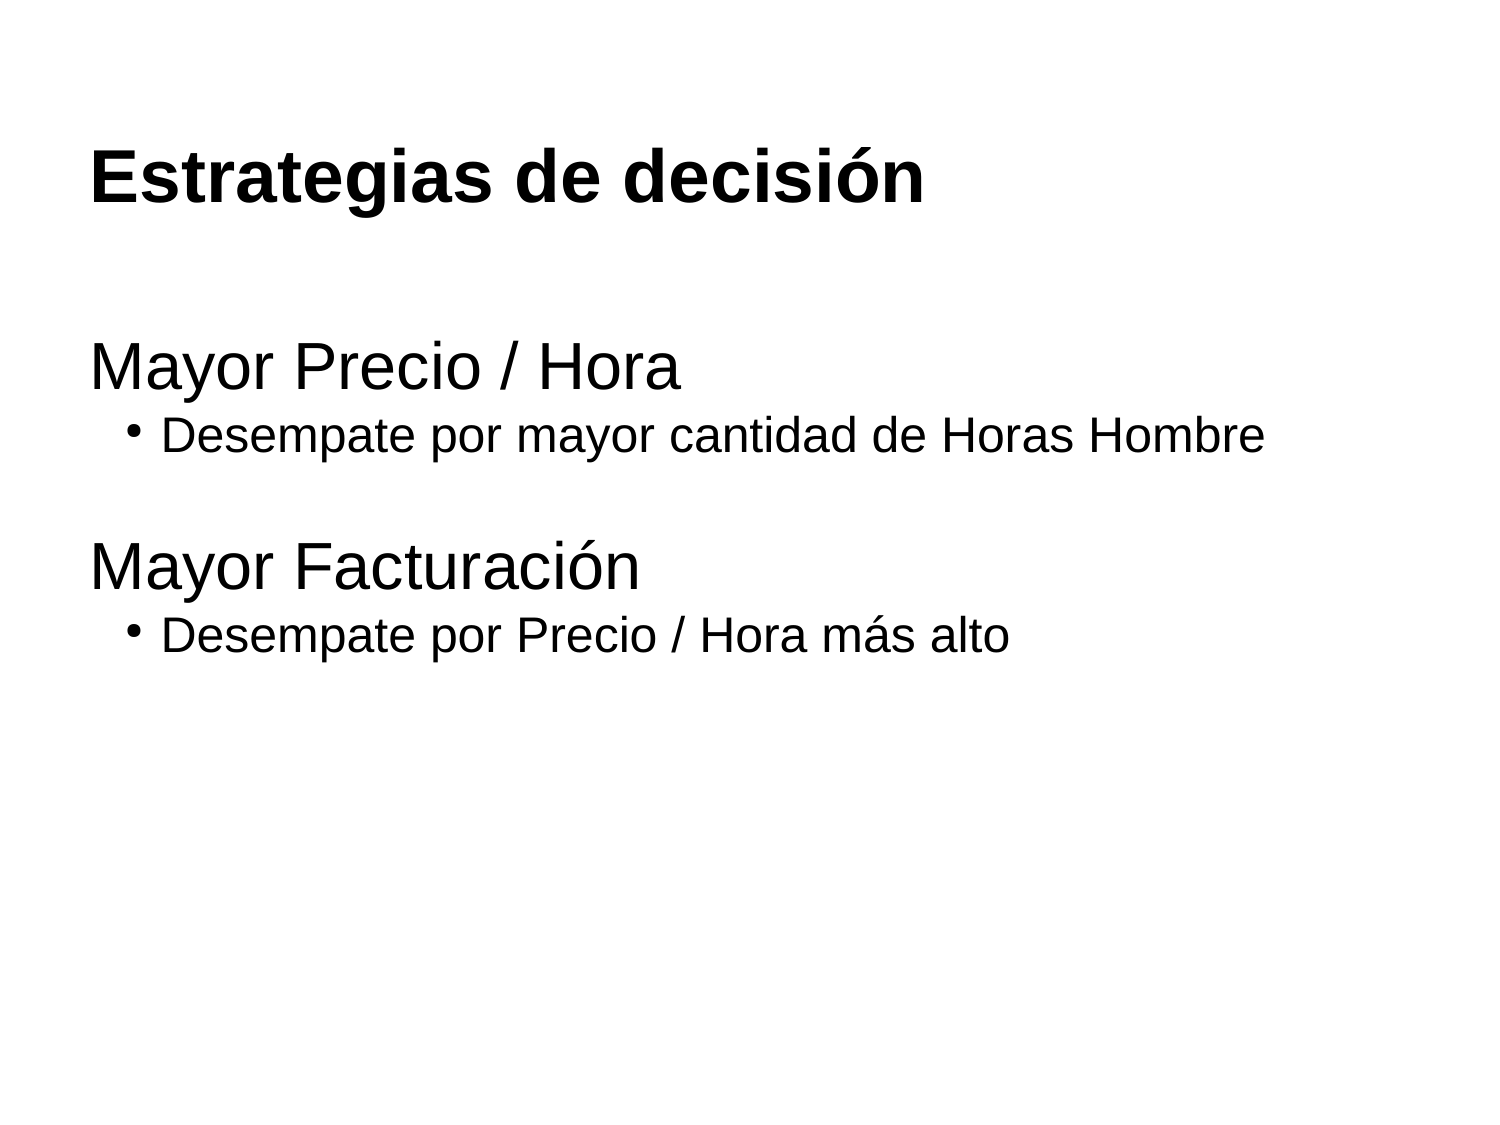

Estrategias de decisión
Mayor Precio / Hora
Desempate por mayor cantidad de Horas Hombre
Mayor Facturación
Desempate por Precio / Hora más alto